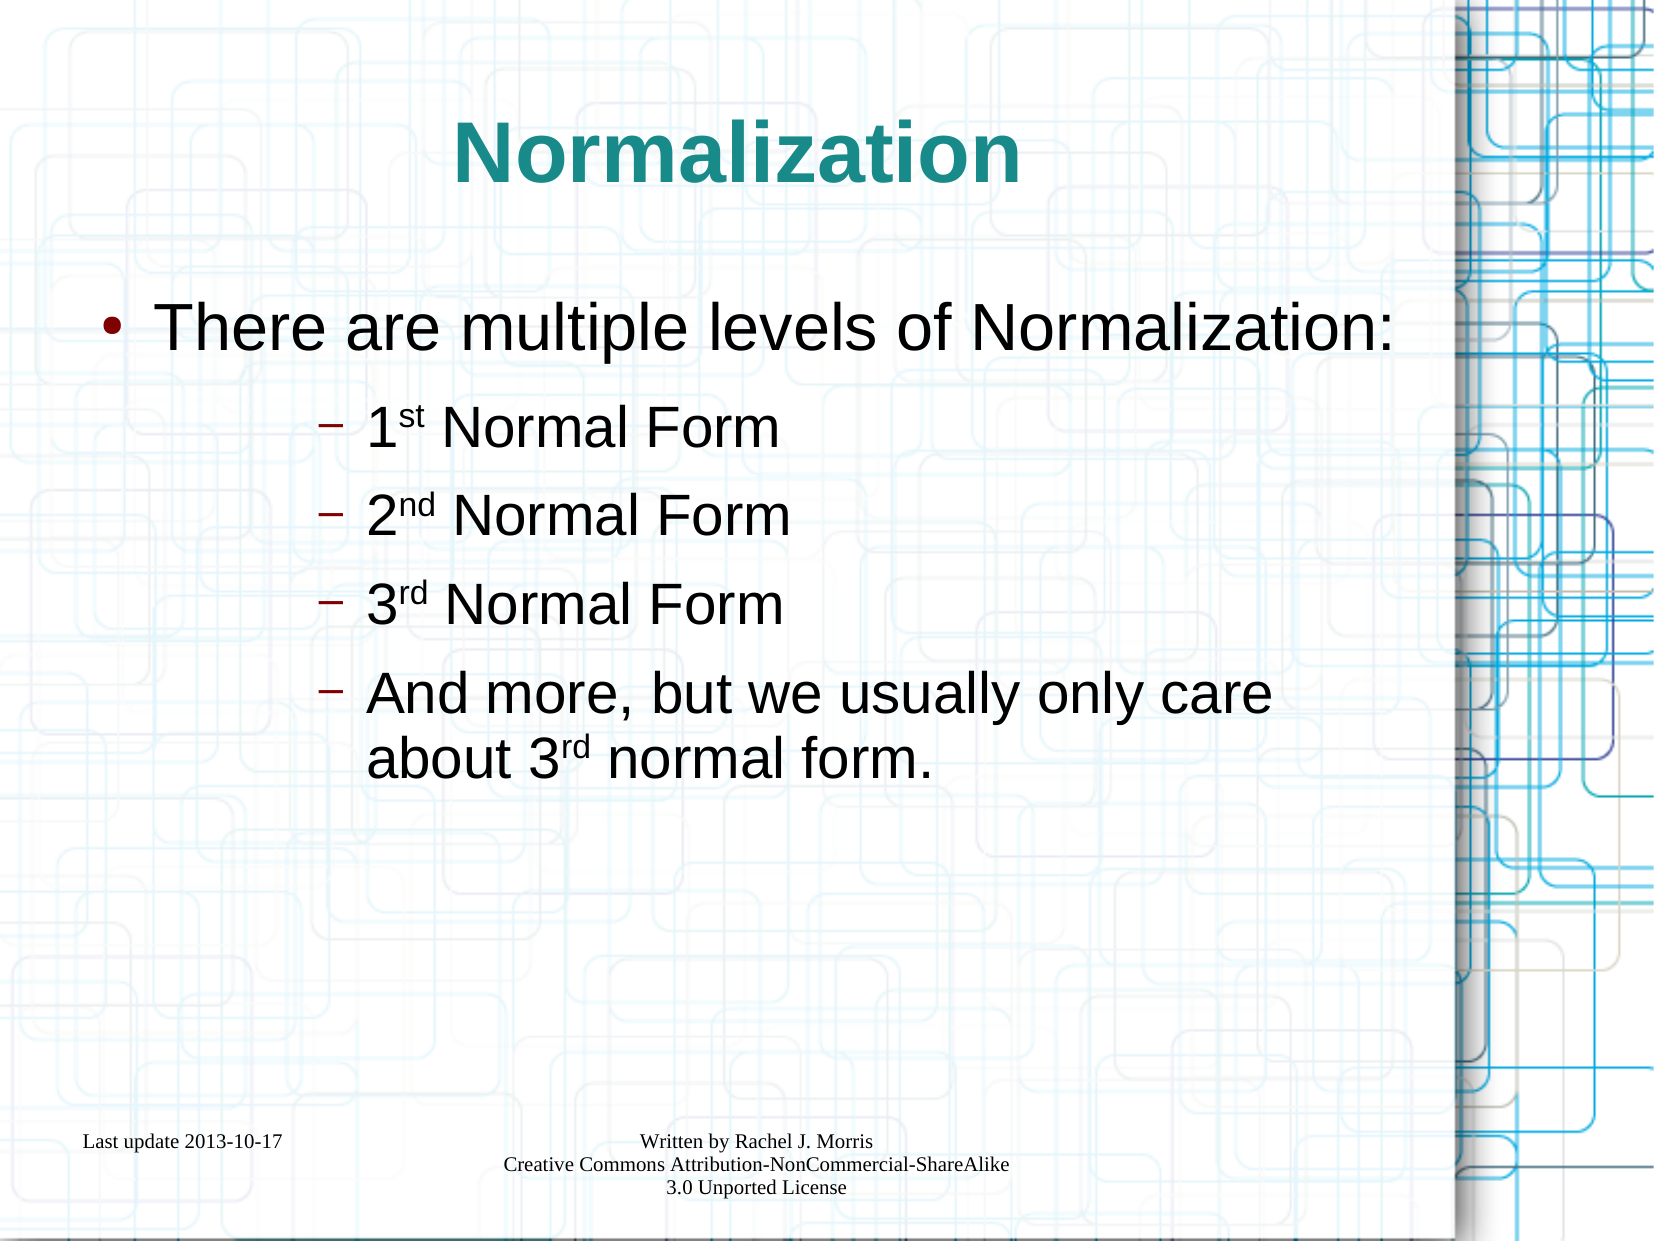

# Normalization
There are multiple levels of Normalization:
1st Normal Form
2nd Normal Form
3rd Normal Form
And more, but we usually only care about 3rd normal form.